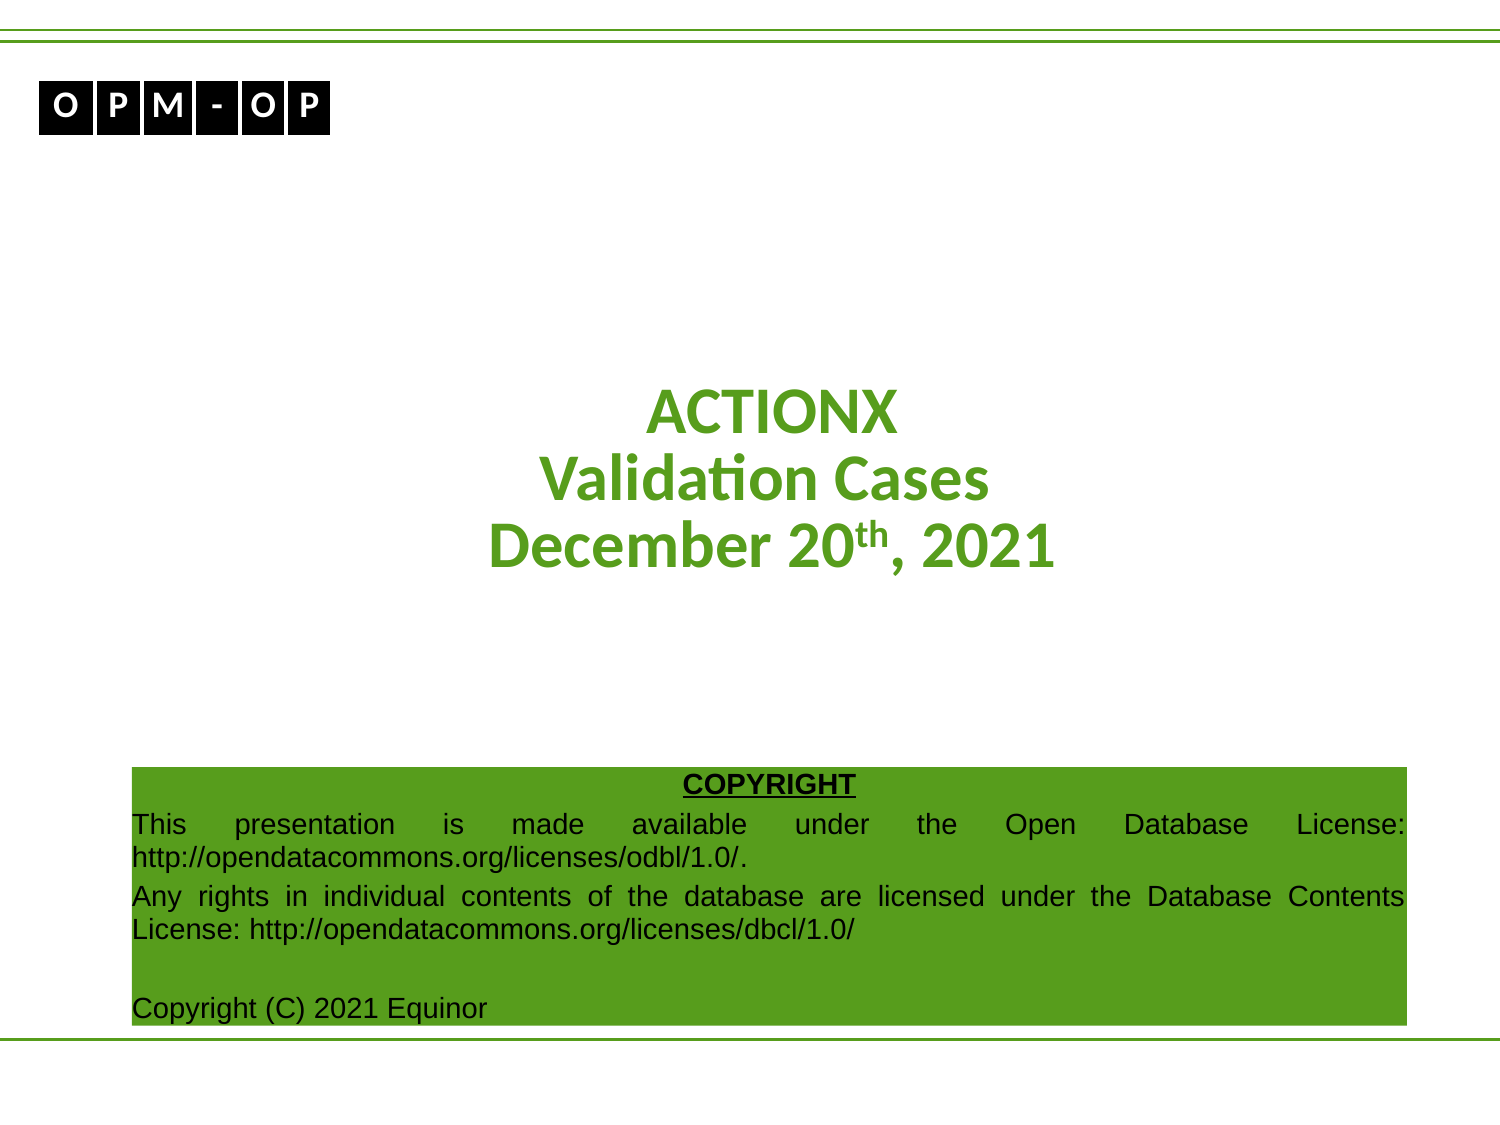

#
ACTIONX
Validation Cases
December 20th, 2021
COPYRIGHT
This presentation is made available under the Open Database License: http://opendatacommons.org/licenses/odbl/1.0/.
Any rights in individual contents of the database are licensed under the Database Contents License: http://opendatacommons.org/licenses/dbcl/1.0/
Copyright (C) 2021 Equinor